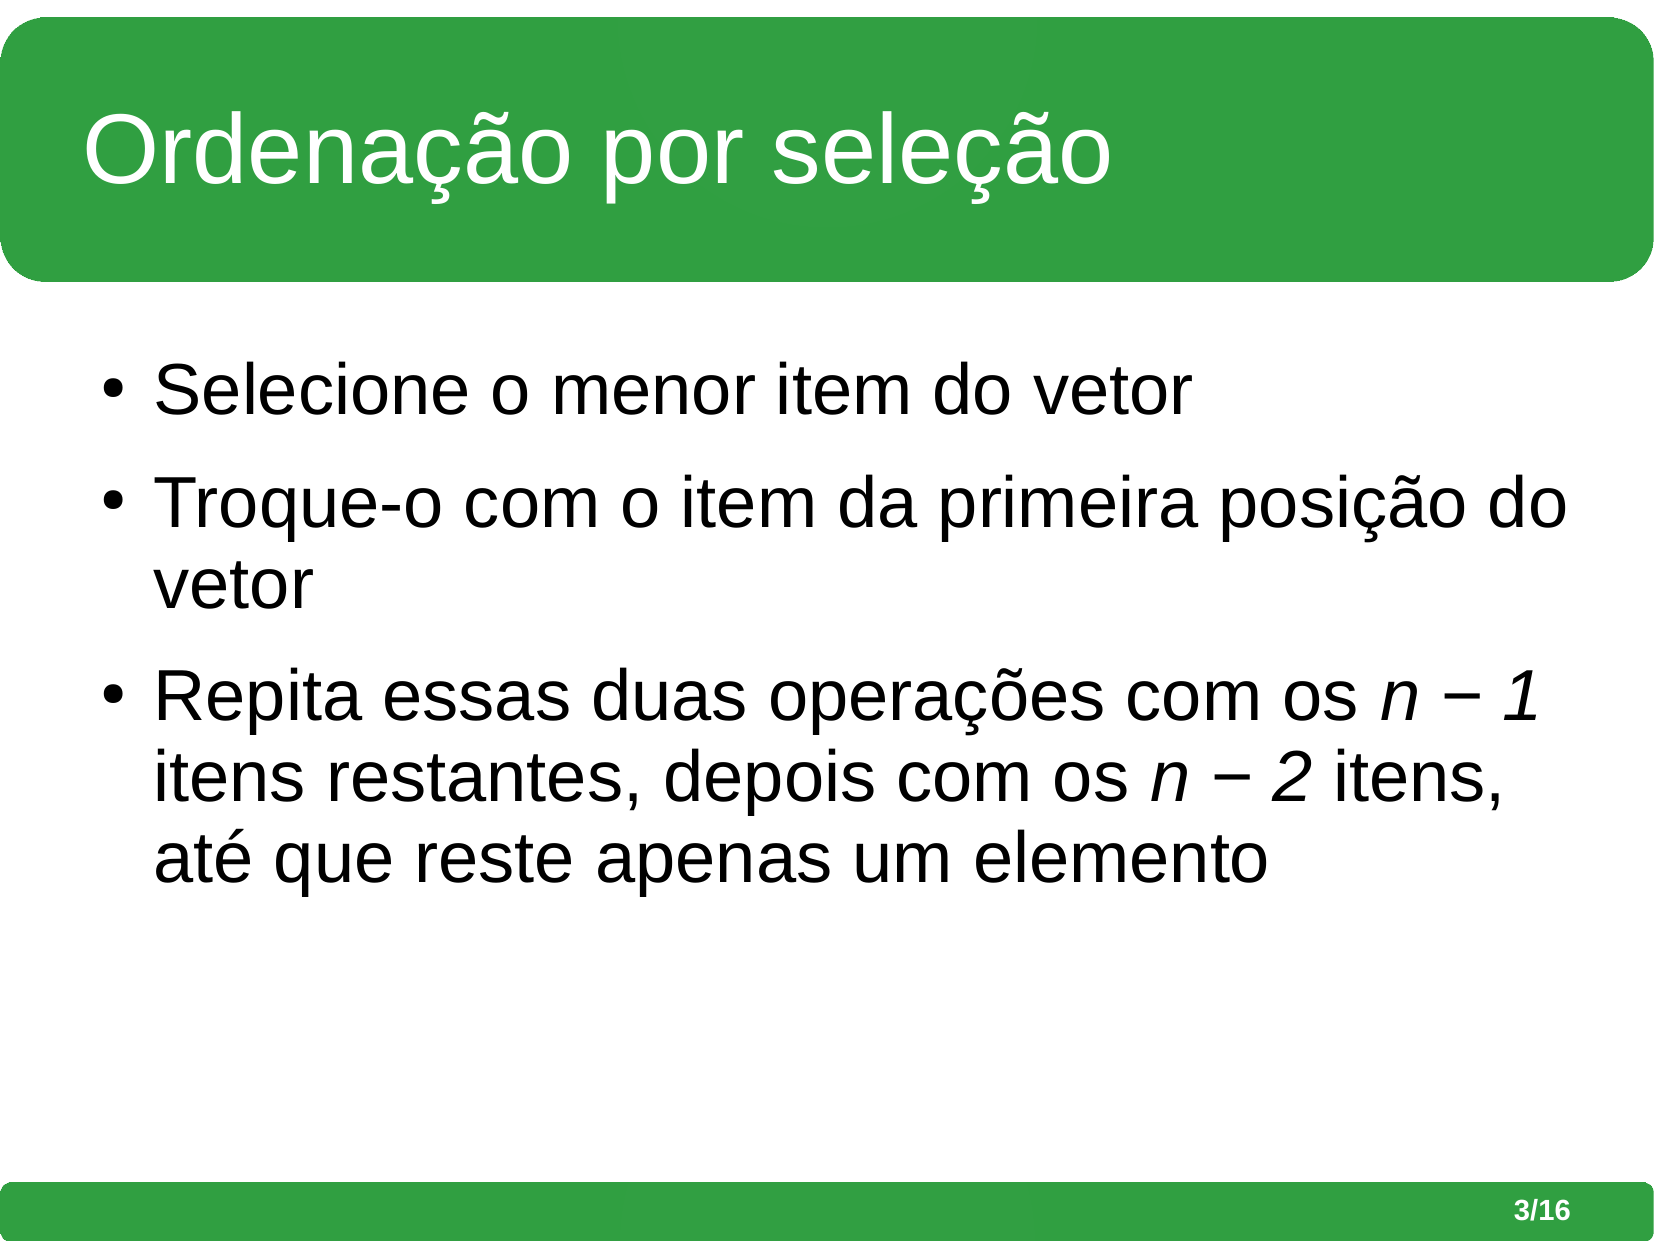

# Ordenação por seleção
Selecione o menor item do vetor
Troque-o com o item da primeira posição do vetor
Repita essas duas operações com os n − 1 itens restantes, depois com os n − 2 itens, até que reste apenas um elemento
3